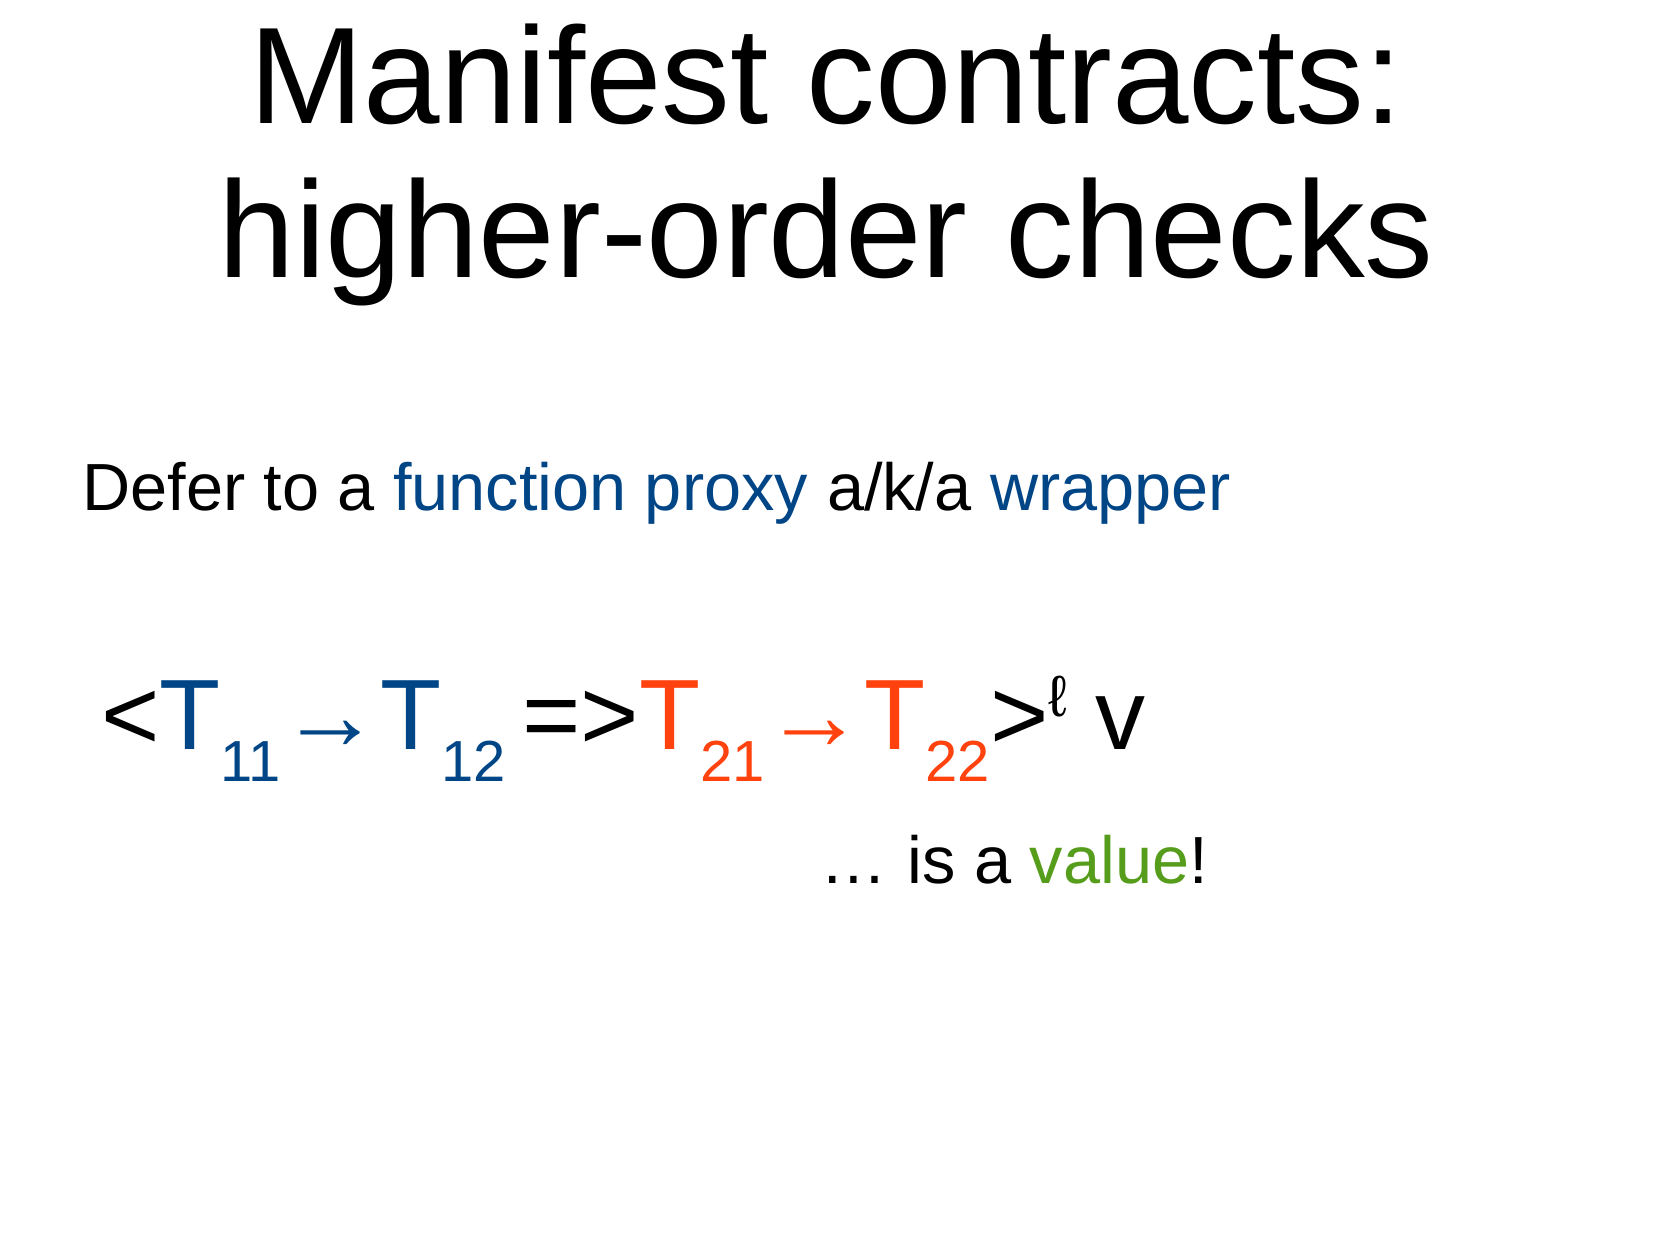

# Manifest contracts: higher-order checks
Defer to a function proxy a/k/a wrapper
 <T11→T12 =>T21→T22>ℓ v
 … is a value!